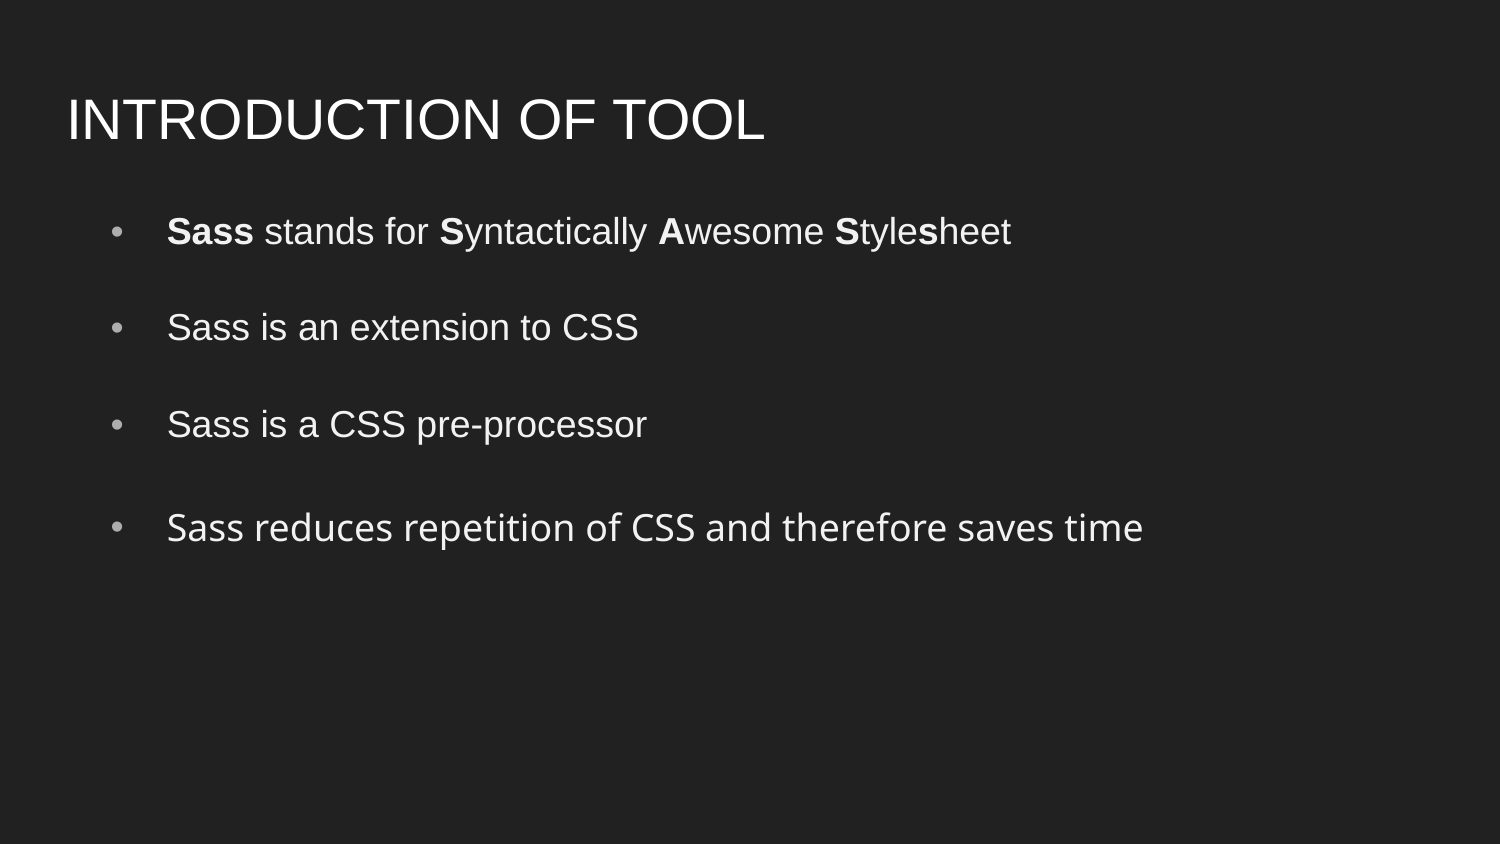

# INTRODUCTION OF TOOL
Sass stands for Syntactically Awesome Stylesheet
Sass is an extension to CSS
Sass is a CSS pre-processor
Sass reduces repetition of CSS and therefore saves time